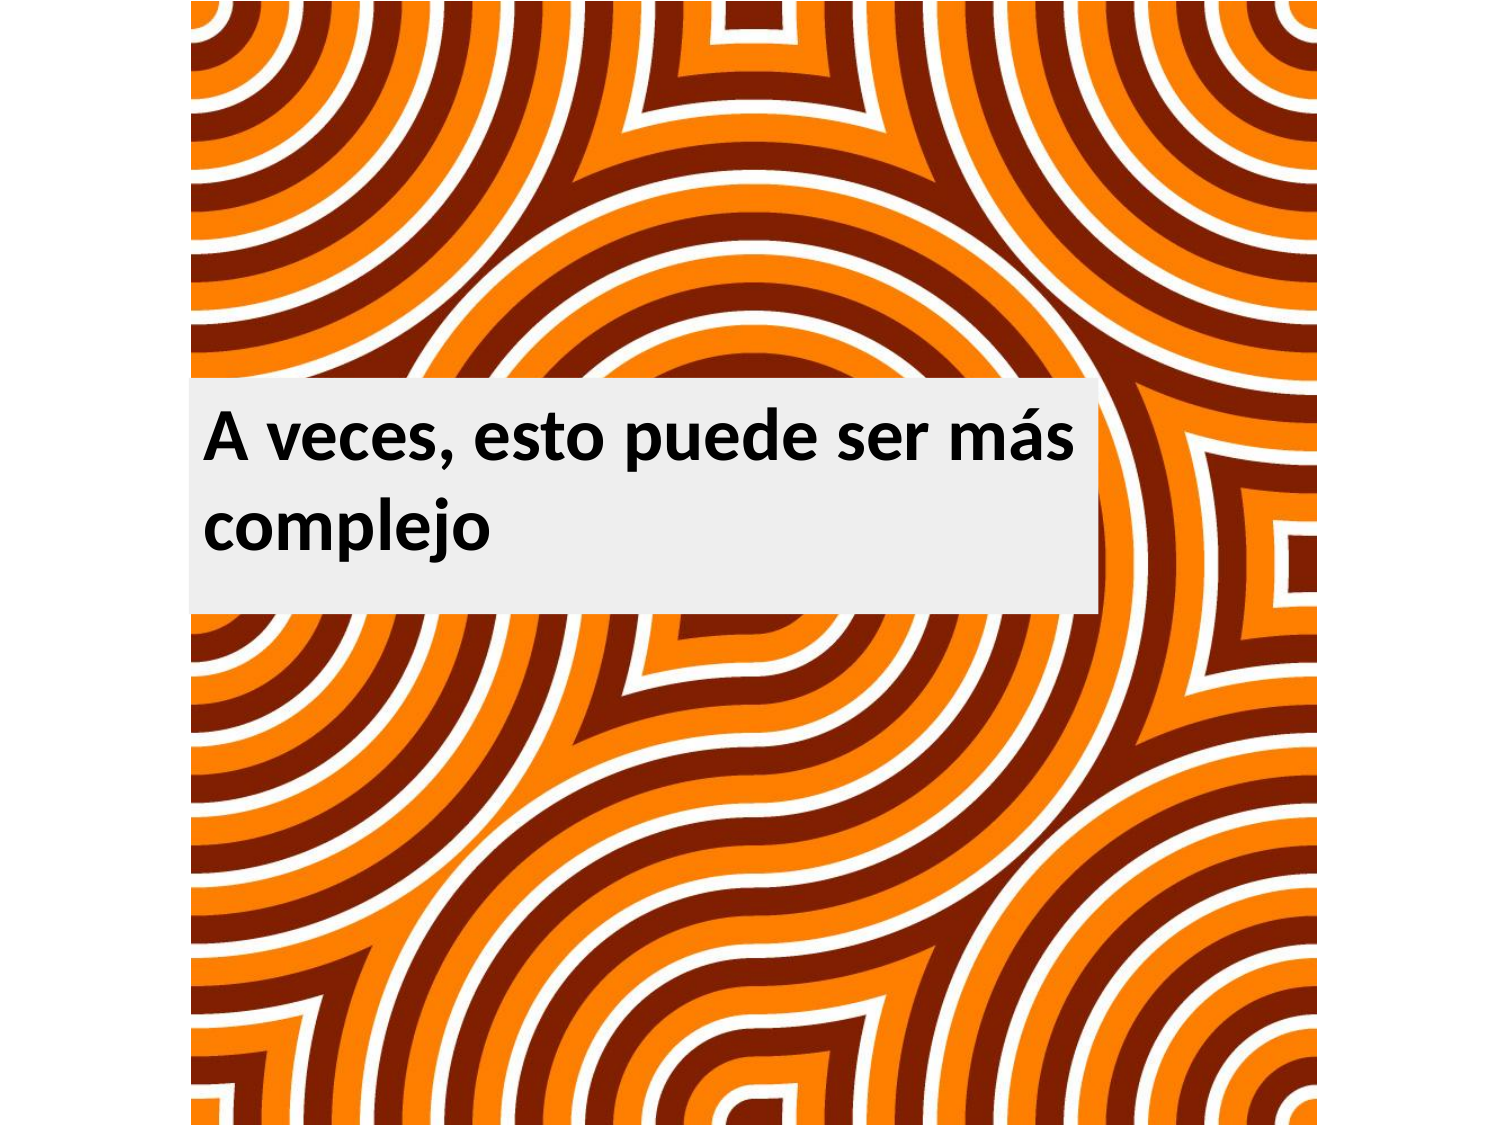

A veces, esto puede ser más complejo